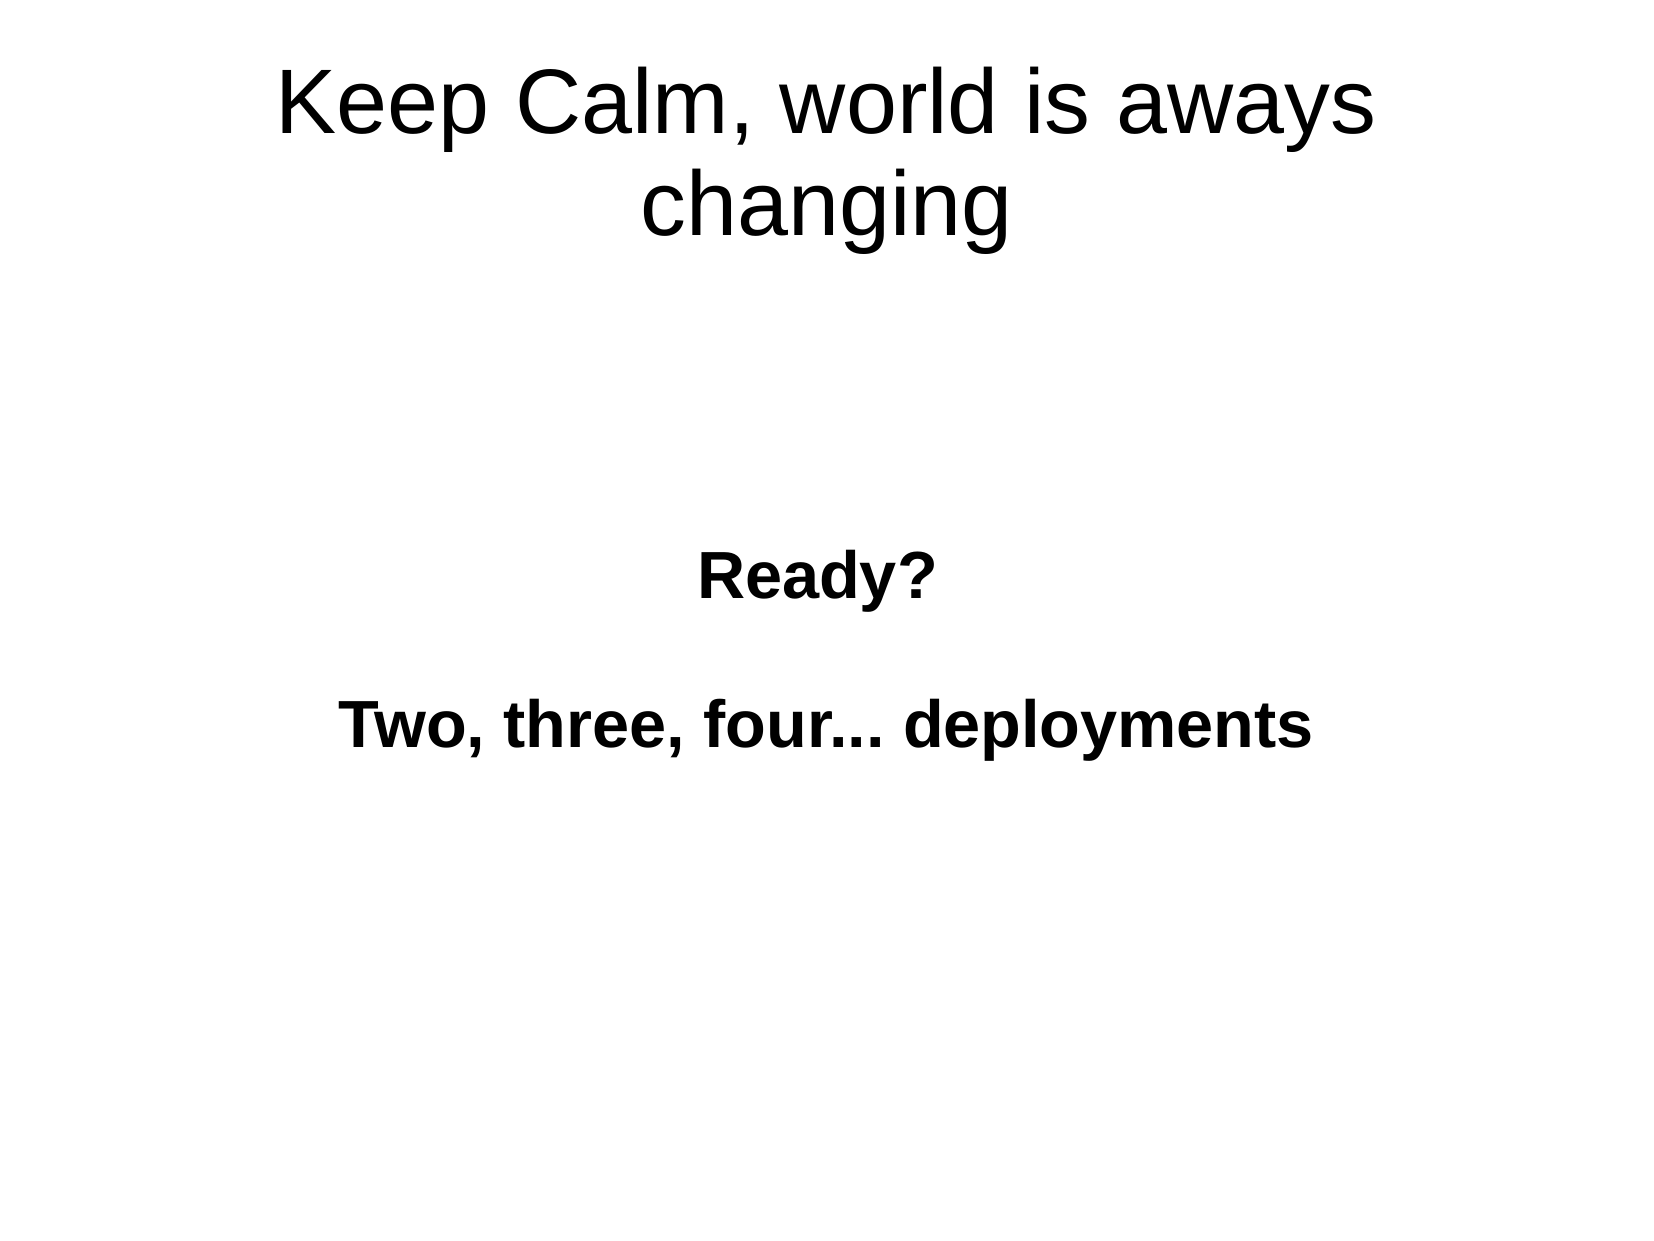

# Keep Calm, world is aways changing
Ready?
Two, three, four... deployments